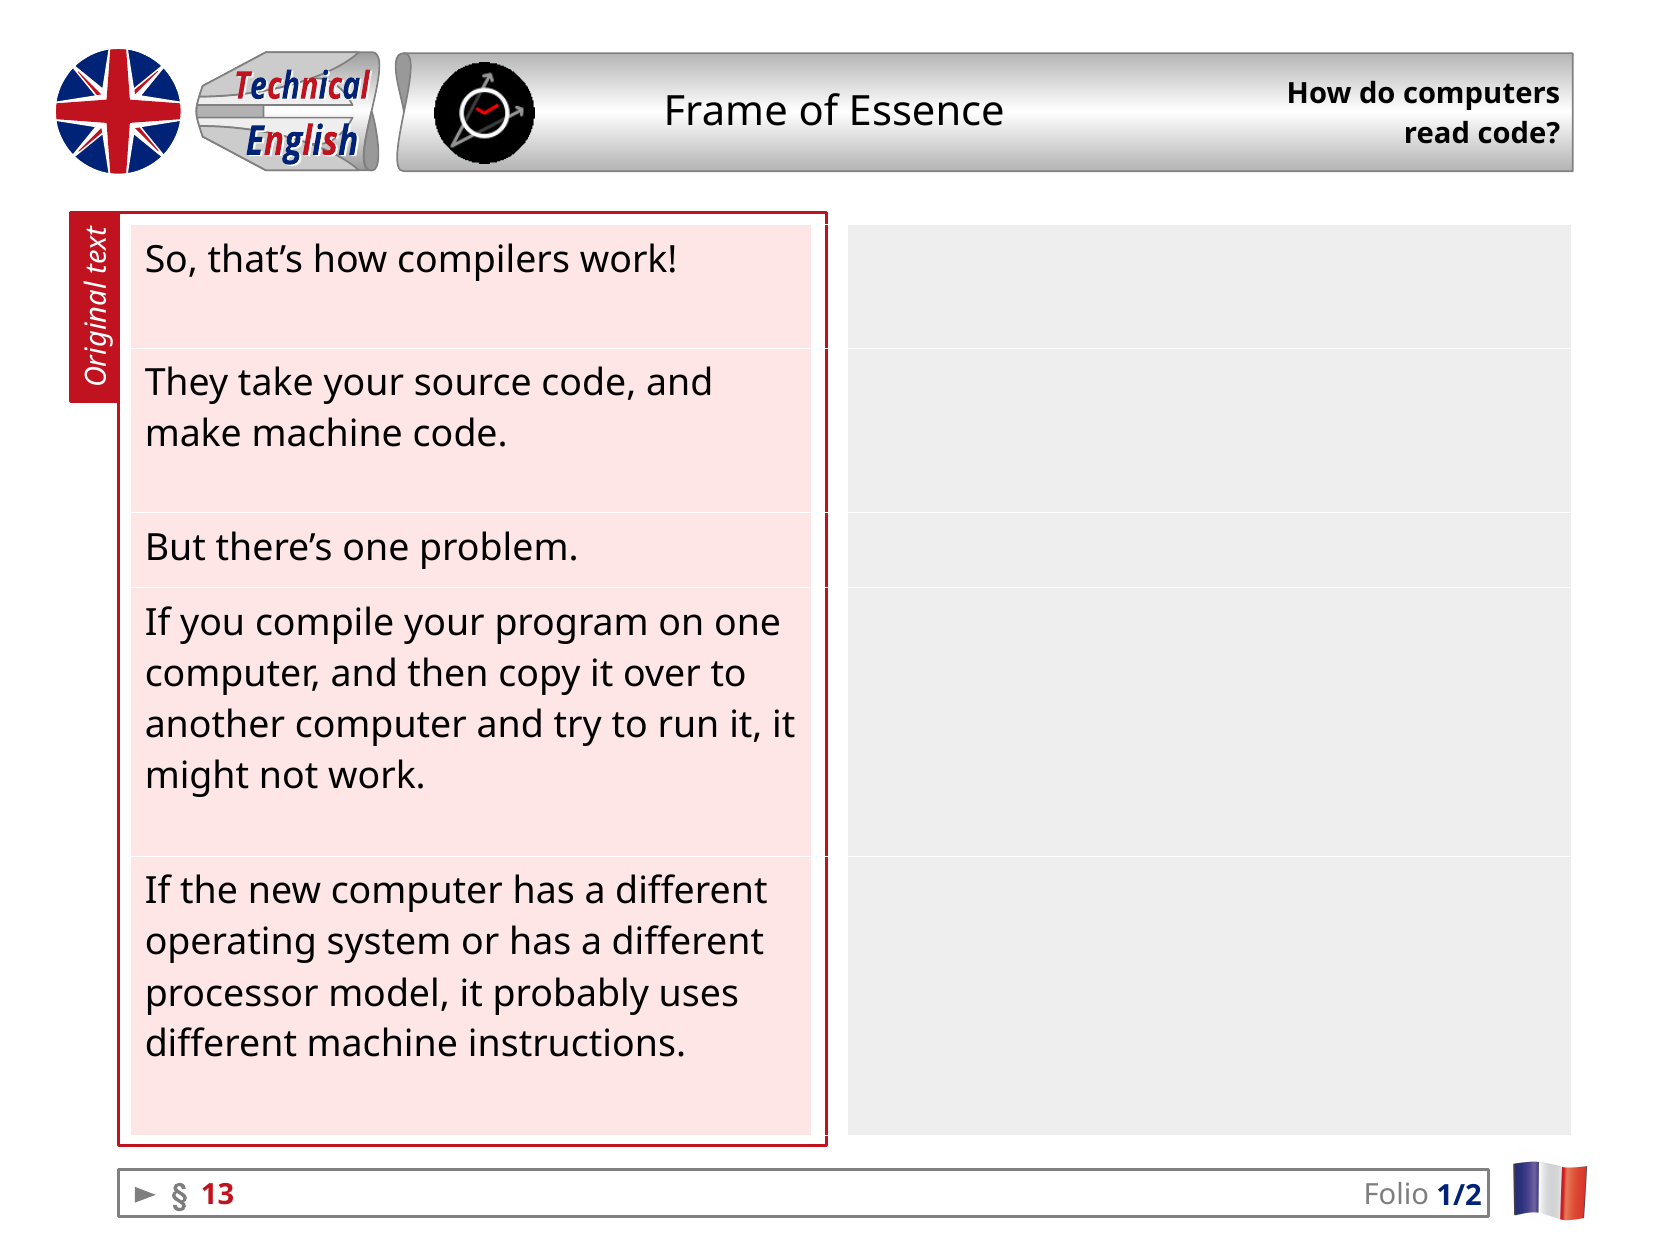

#
| So, that’s how compilers work! | | |
| --- | --- | --- |
| They take your source code, and make machine code. | | |
| But there’s one problem. | | |
| If you compile your program on one computer, and then copy it over to another computer and try to run it, it might not work. | | |
| If the new computer has a different operating system or has a different processor model, it probably uses different machine instructions. | | |
13
1/2